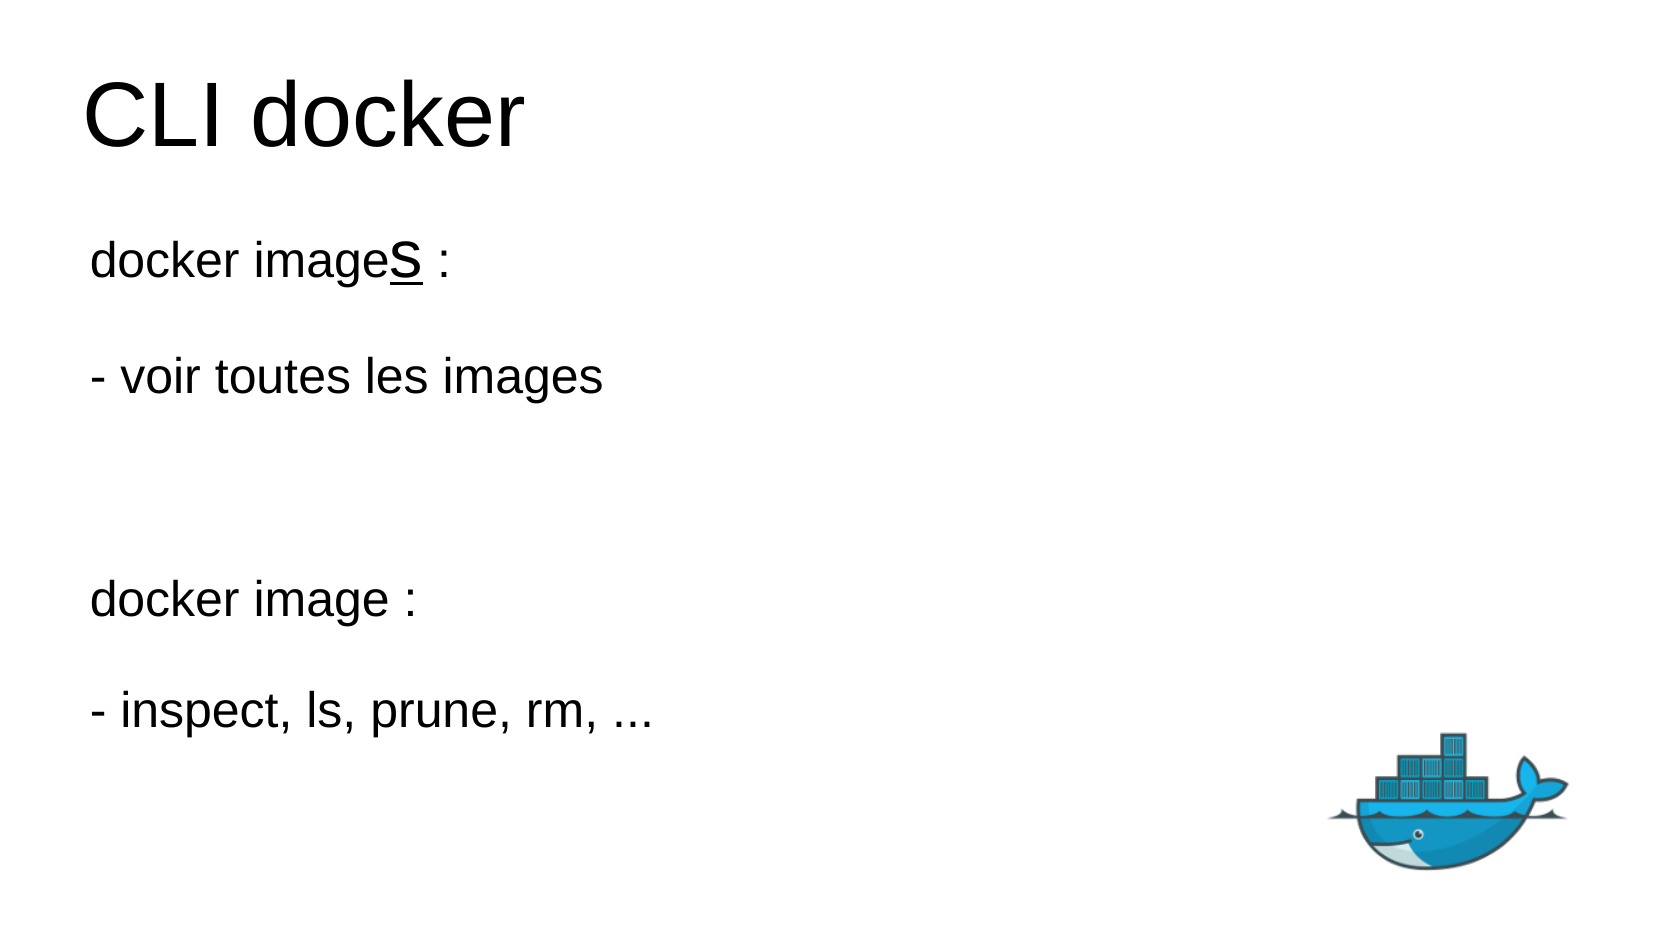

# CLI docker
docker images :
- voir toutes les images
docker image :
- inspect, ls, prune, rm, ...